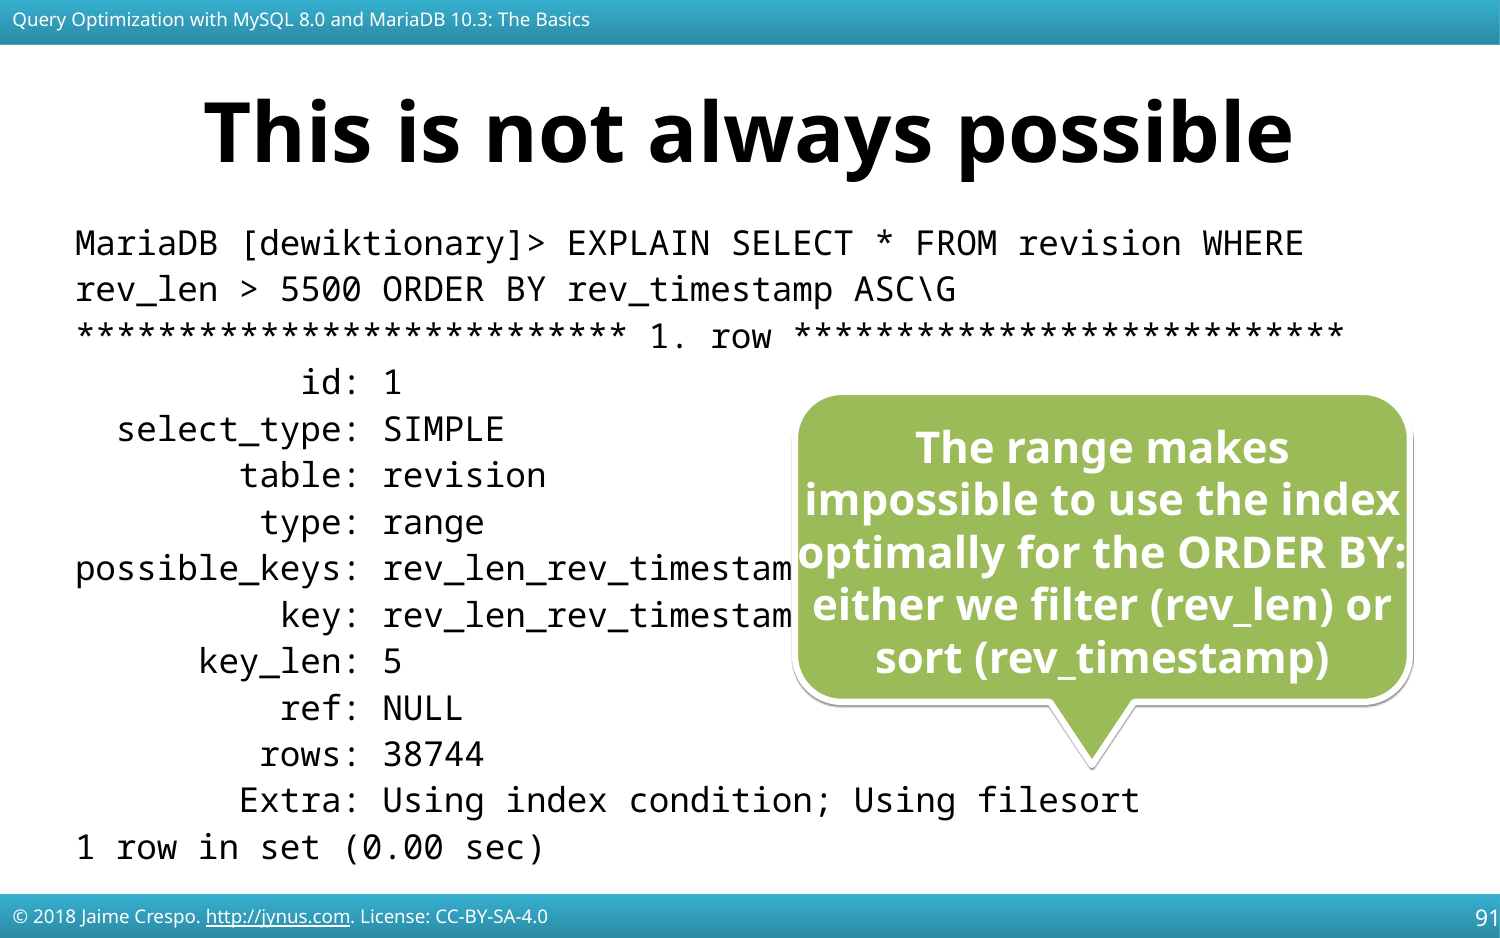

# This is not always possible
MariaDB [dewiktionary]> EXPLAIN SELECT * FROM revision WHERE rev_len > 5500 ORDER BY rev_timestamp ASC\G
*************************** 1. row ***************************
 id: 1
 select_type: SIMPLE
 table: revision
 type: range
possible_keys: rev_len_rev_timestamp
 key: rev_len_rev_timestamp
 key_len: 5
 ref: NULL
 rows: 38744
 Extra: Using index condition; Using filesort
1 row in set (0.00 sec)
The range makes impossible to use the index optimally for the ORDER BY: either we filter (rev_len) or sort (rev_timestamp)